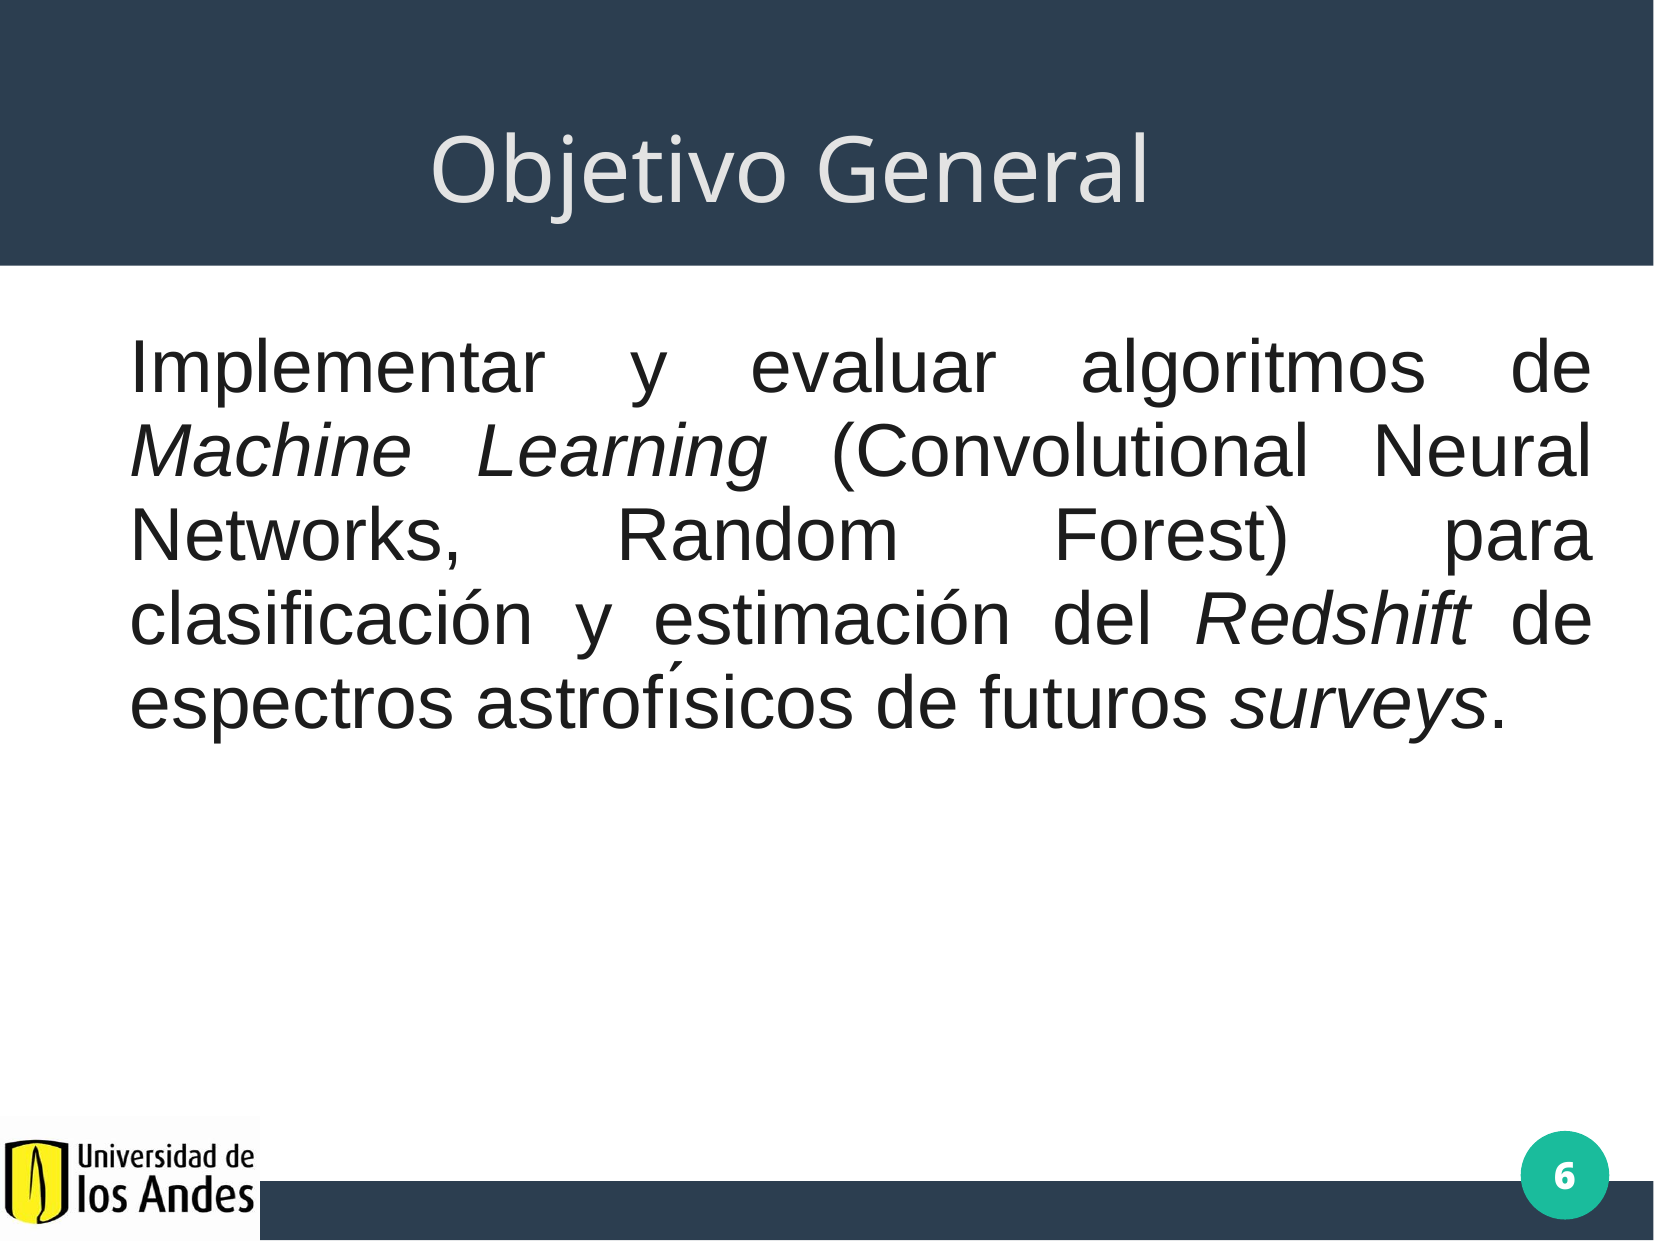

# Objetivo General
Implementar y evaluar algoritmos de Machine Learning (Convolutional Neural Networks, Random Forest) para clasificación y estimación del Redshift de espectros astrofı́sicos de futuros surveys.
6